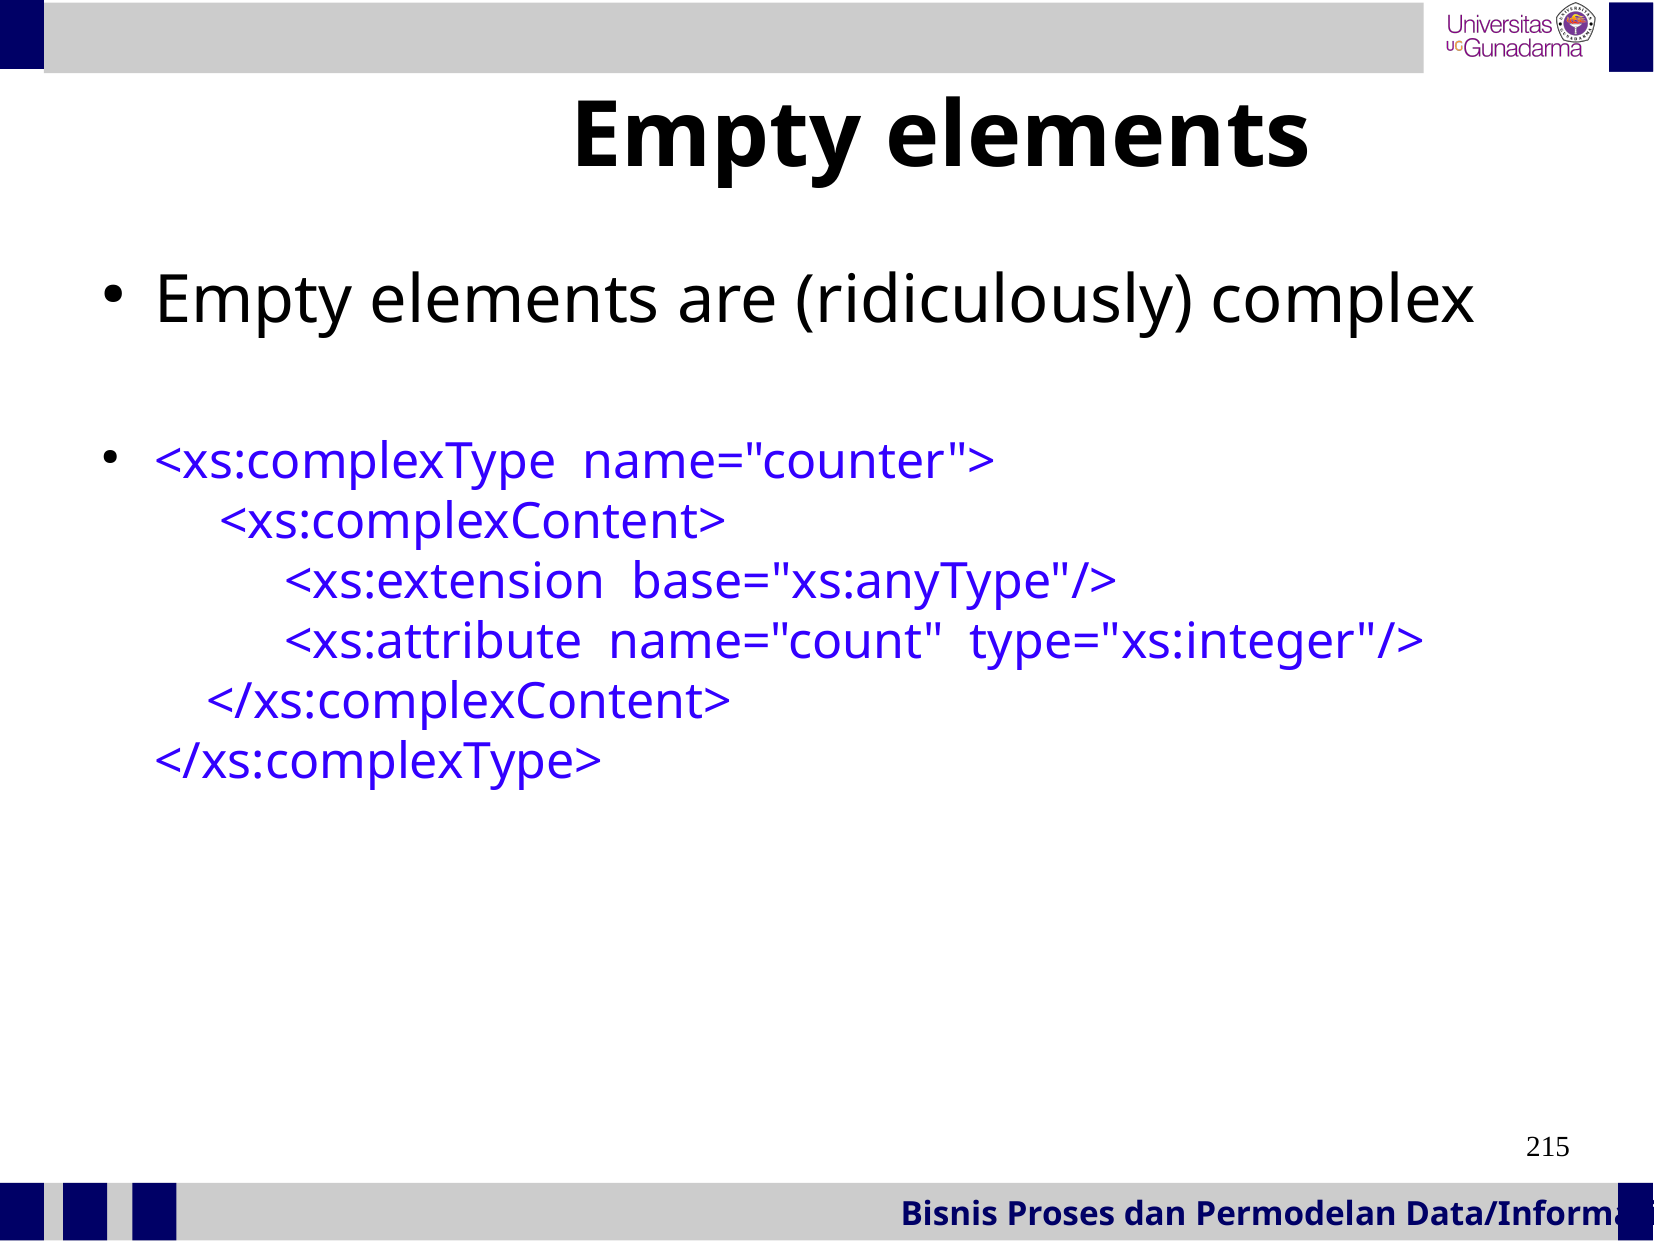

# Empty elements
Empty elements are (ridiculously) complex
<xs:complexType name="counter">
 <xs:complexContent>
 <xs:extension base="xs:anyType"/>
 <xs:attribute name="count" type="xs:integer"/>
 </xs:complexContent>
</xs:complexType>
215